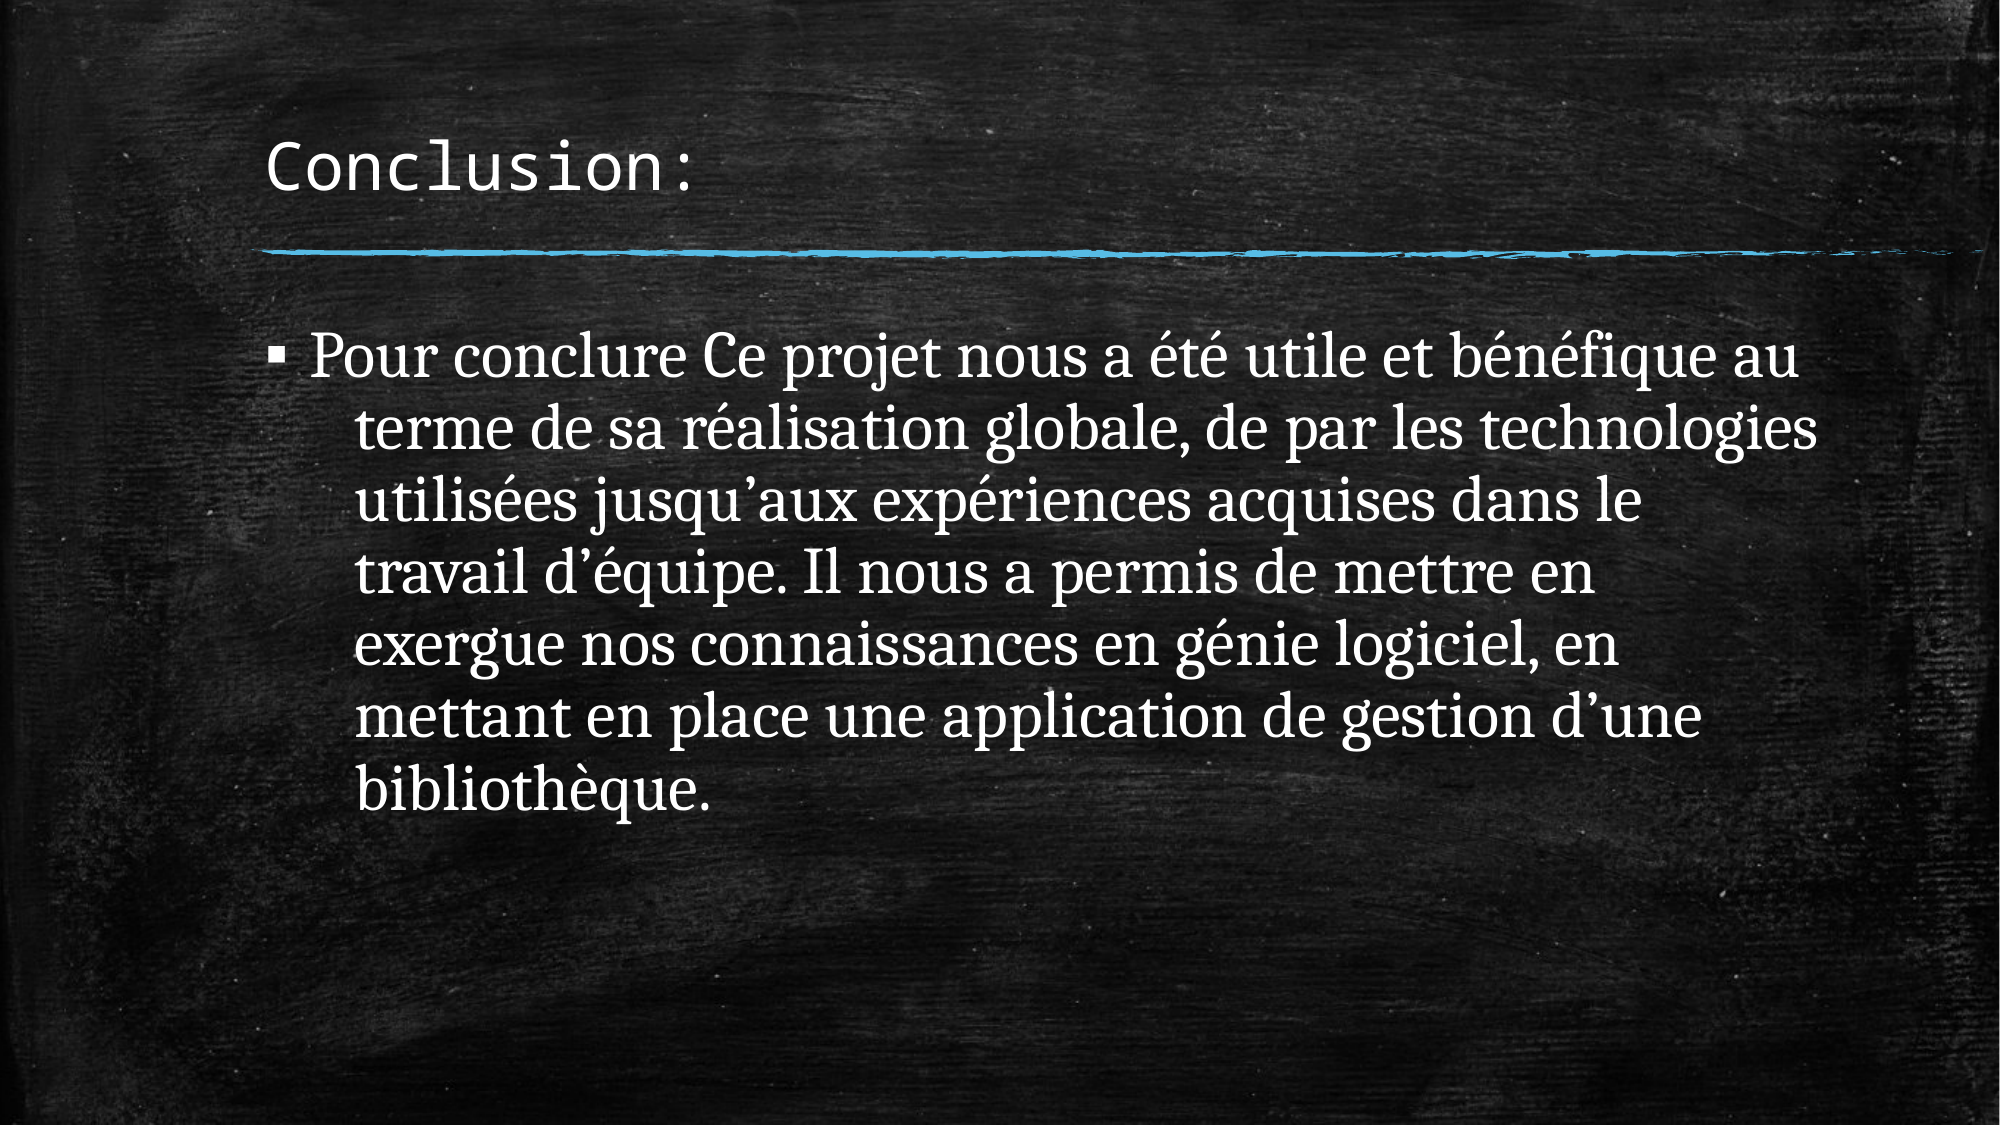

# Conclusion:
Pour conclure Ce projet nous a été utile et bénéfique au terme de sa réalisation globale, de par les technologies utilisées jusqu’aux expériences acquises dans le travail d’équipe. Il nous a permis de mettre en exergue nos connaissances en génie logiciel, en mettant en place une application de gestion d’une bibliothèque.